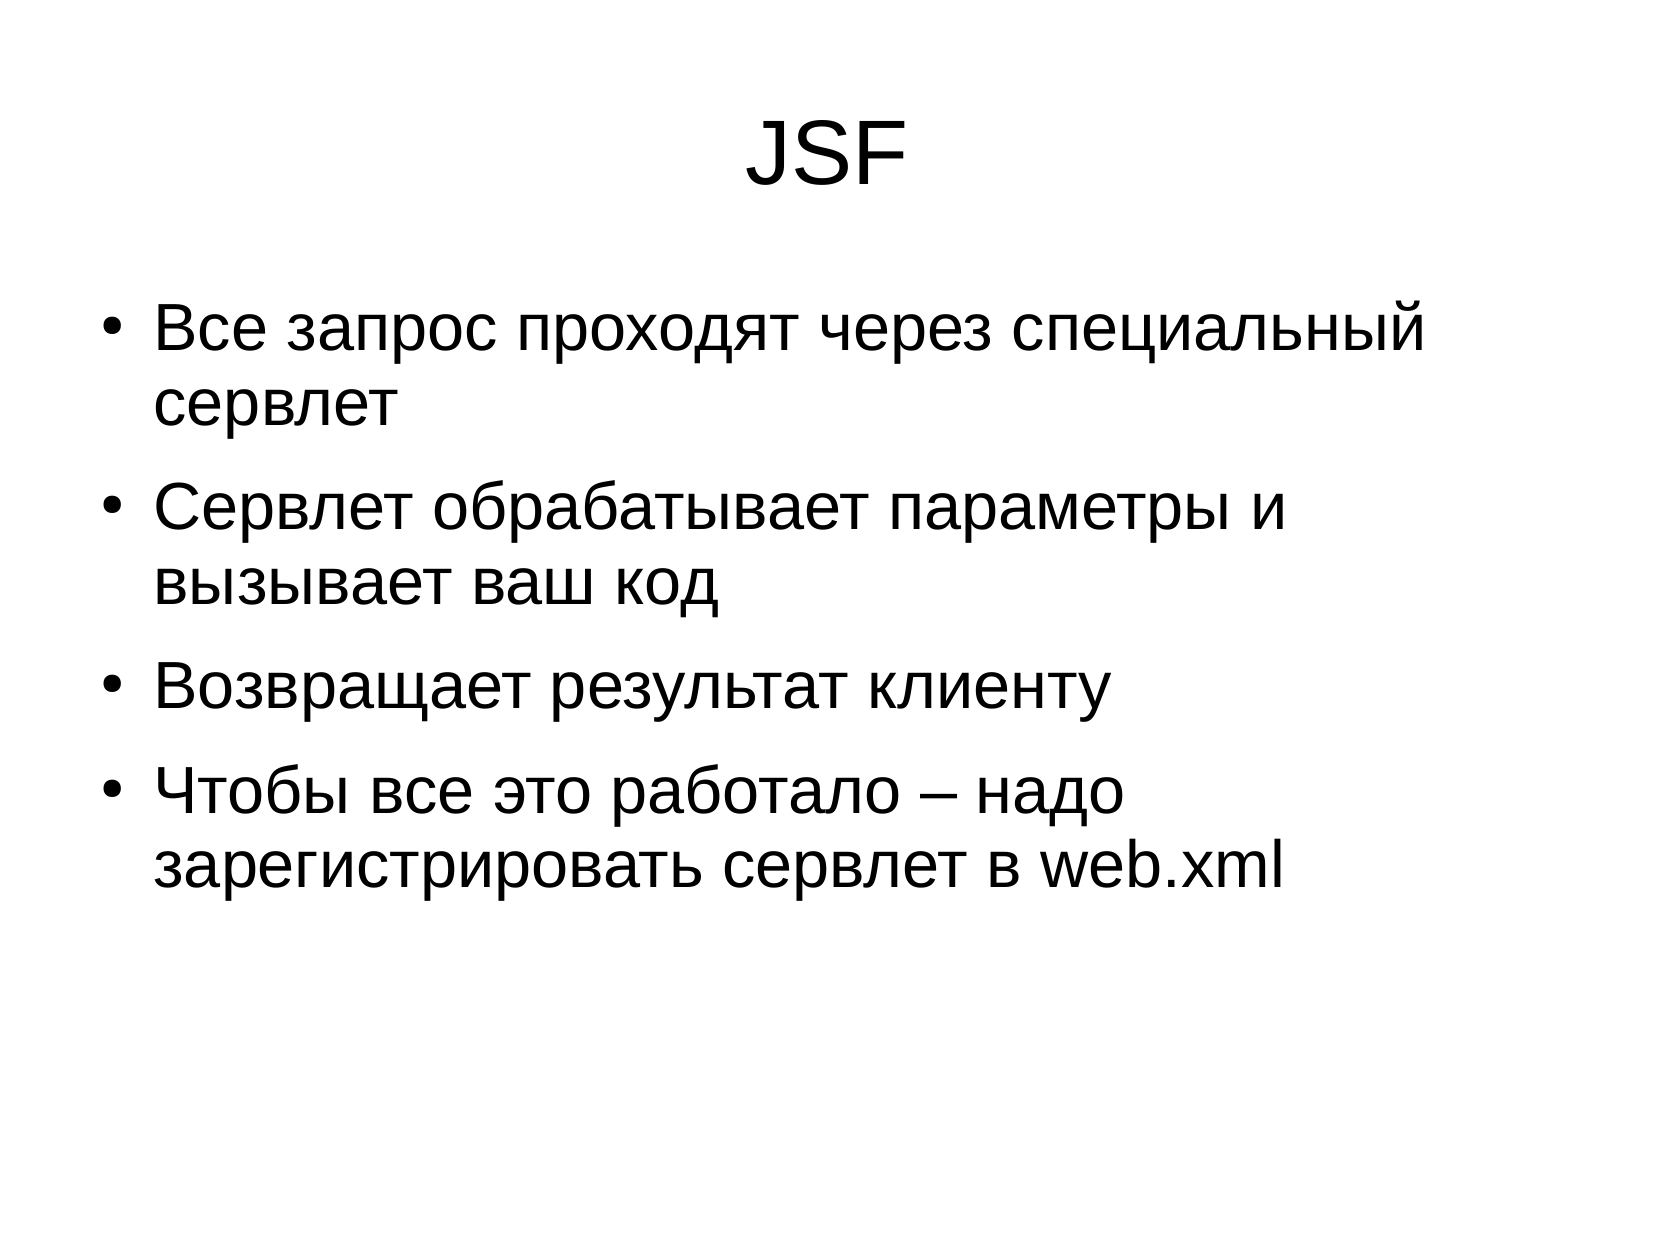

# JSF
Все запрос проходят через специальный сервлет
Сервлет обрабатывает параметры и вызывает ваш код
Возвращает результат клиенту
Чтобы все это работало – надо зарегистрировать сервлет в web.xml